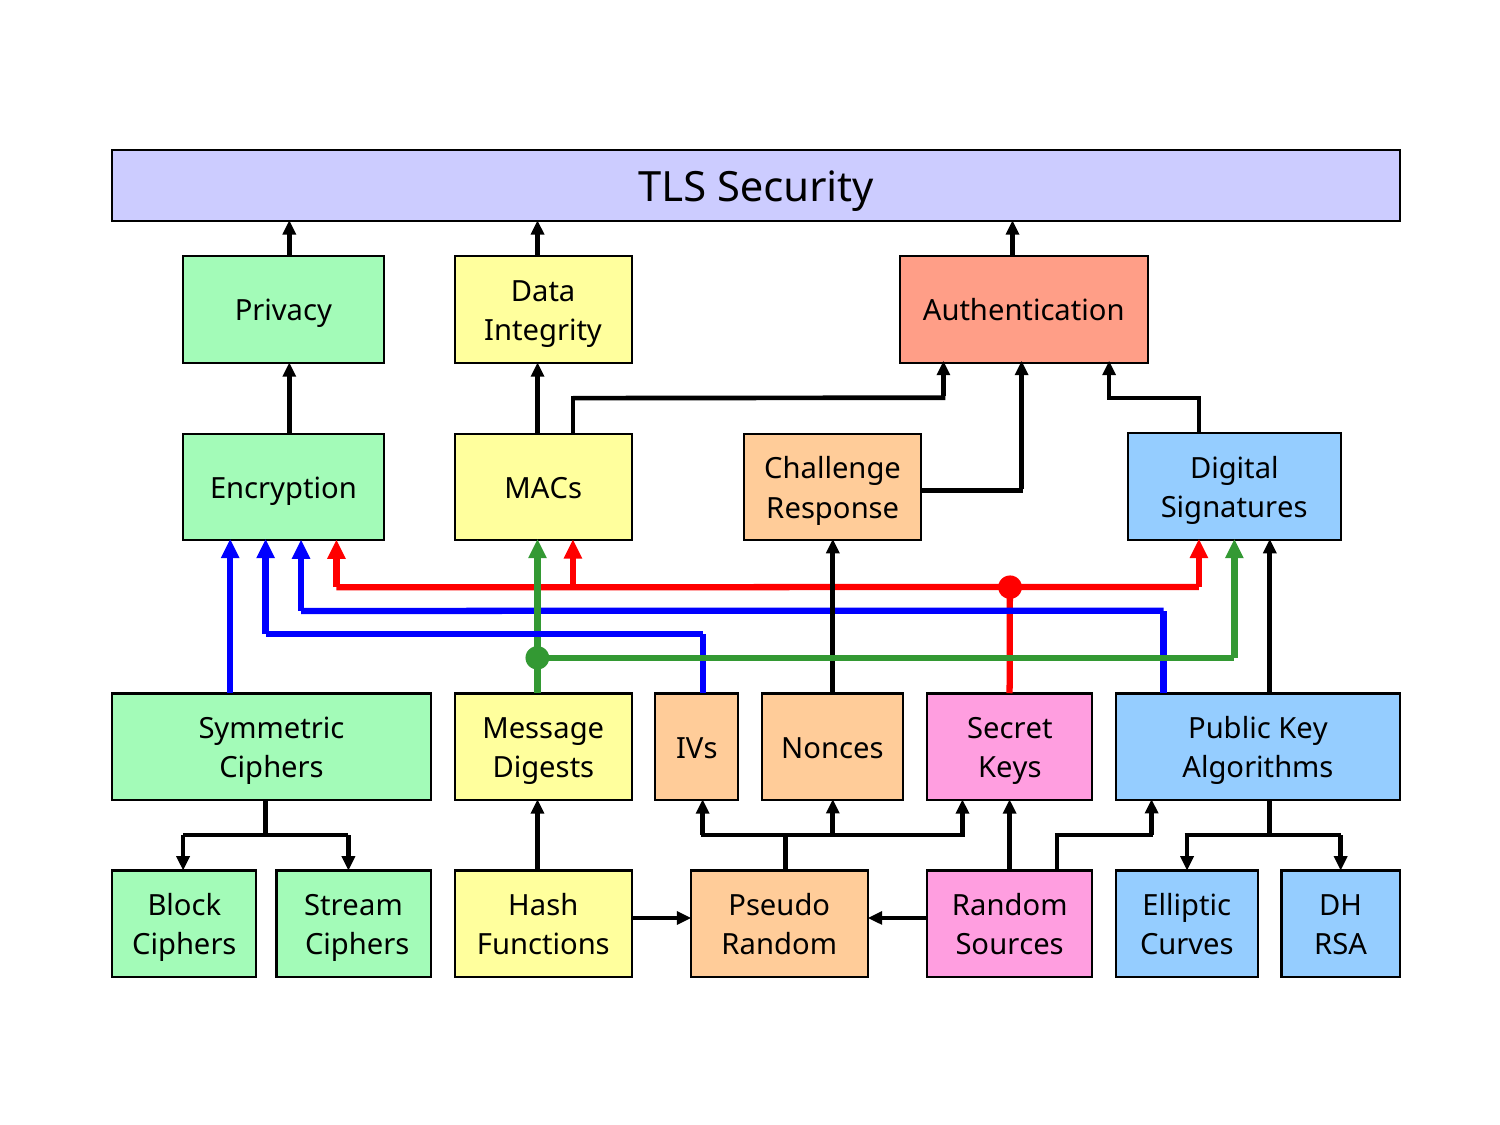

TLS Security
Privacy
Data
Integrity
Authentication
Digital Signatures
Encryption
MACs
Challenge
Response
Symmetric
Ciphers
Message
Digests
IVs
Nonces
Secret Keys
Public Key
Algorithms
Block
Ciphers
Stream
 Ciphers
Hash
Functions
Pseudo
Random
Random
Sources
Elliptic
Curves
DH
RSA